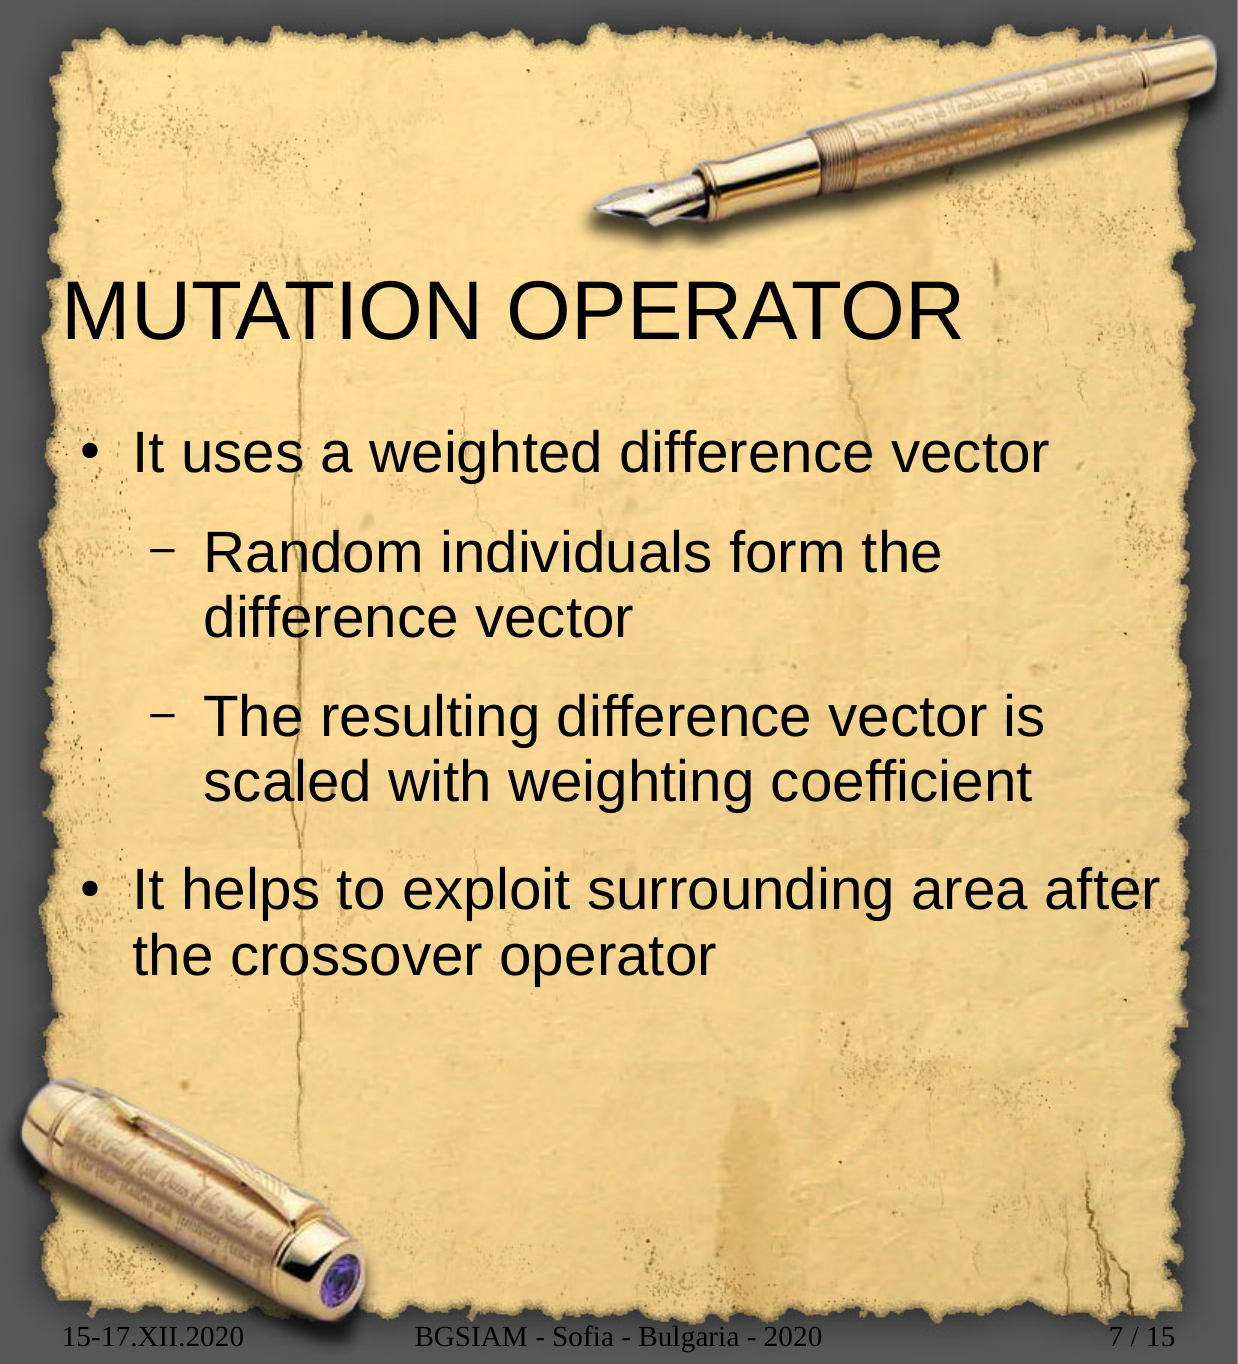

# Mutation operator
It uses a weighted difference vector
Random individuals form the difference vector
The resulting difference vector is scaled with weighting coefficient
It helps to exploit surrounding area after the crossover operator
15-17.XII.2020
BGSIAM - Sofia - Bulgaria - 2020
7